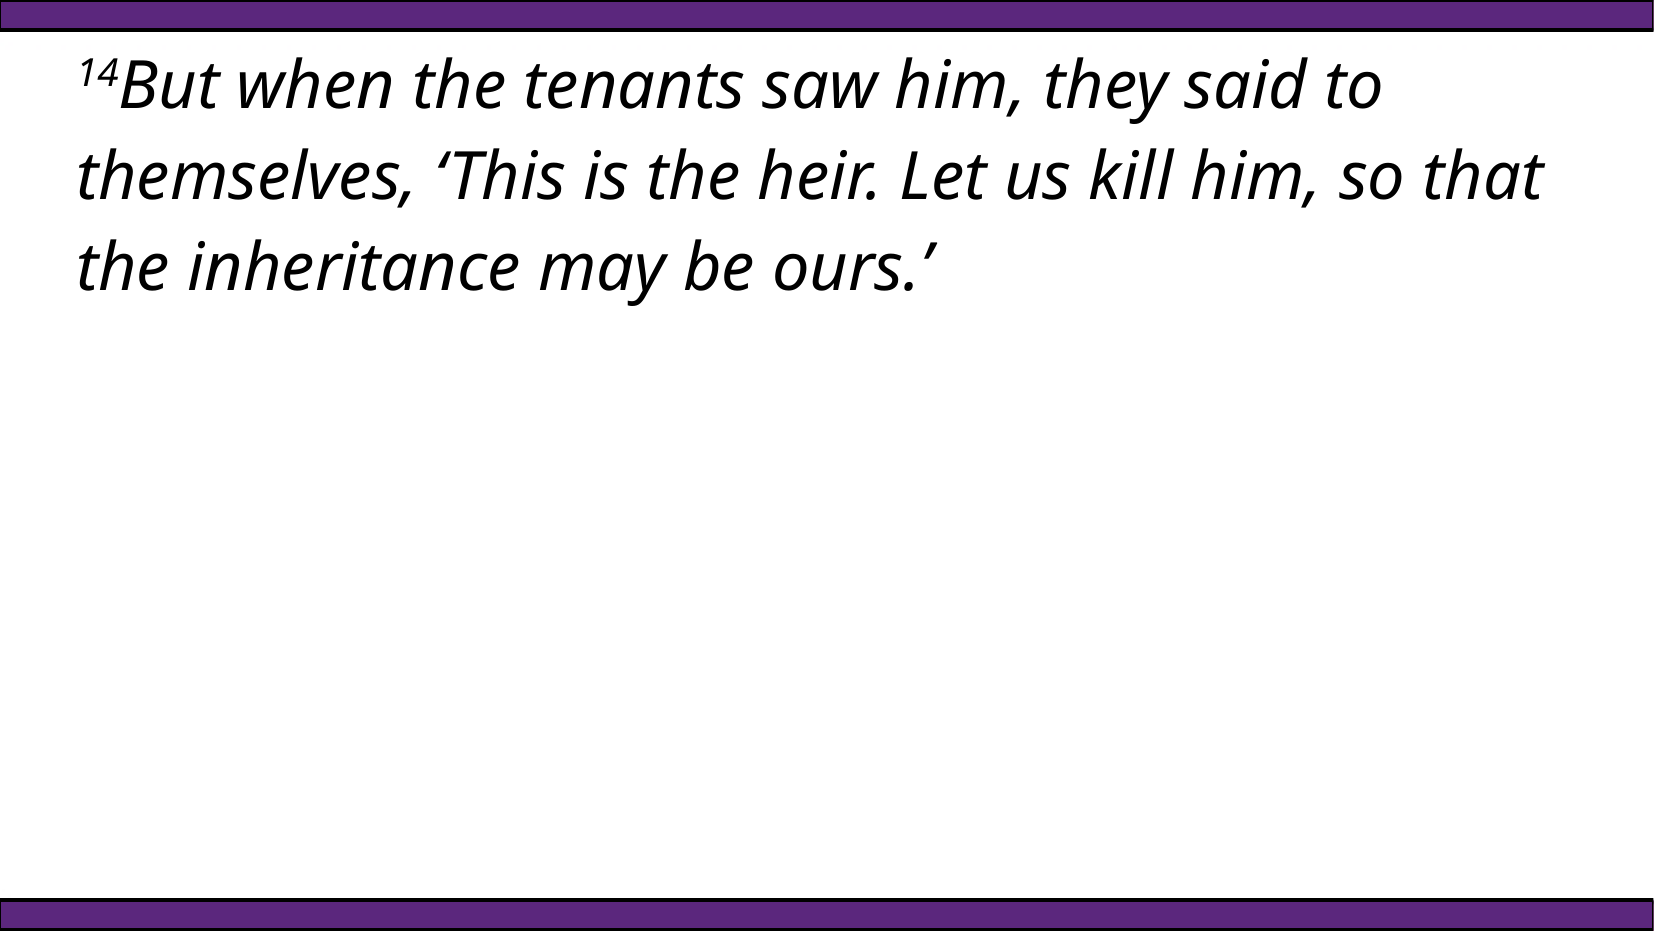

14But when the tenants saw him, they said to themselves, ‘This is the heir. Let us kill him, so that the inheritance may be ours.’